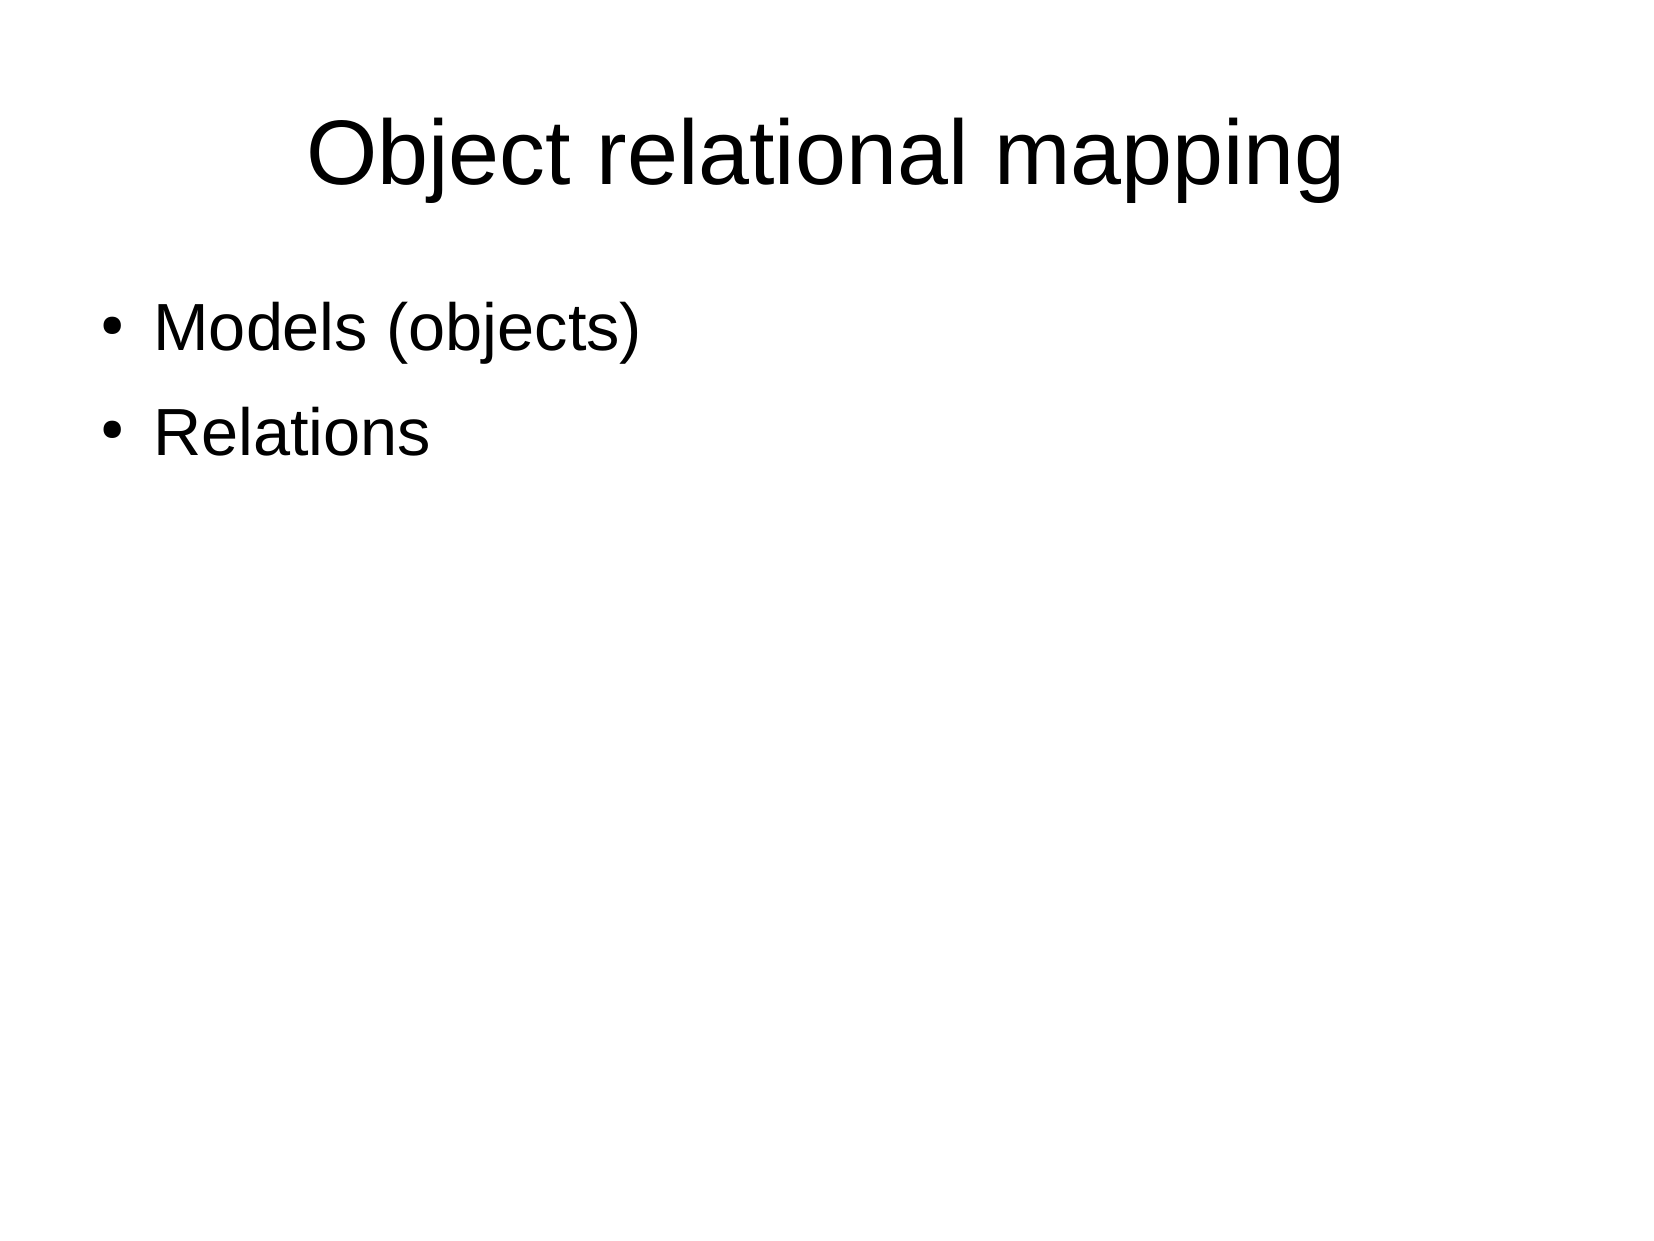

# Object relational mapping
Models (objects)
Relations